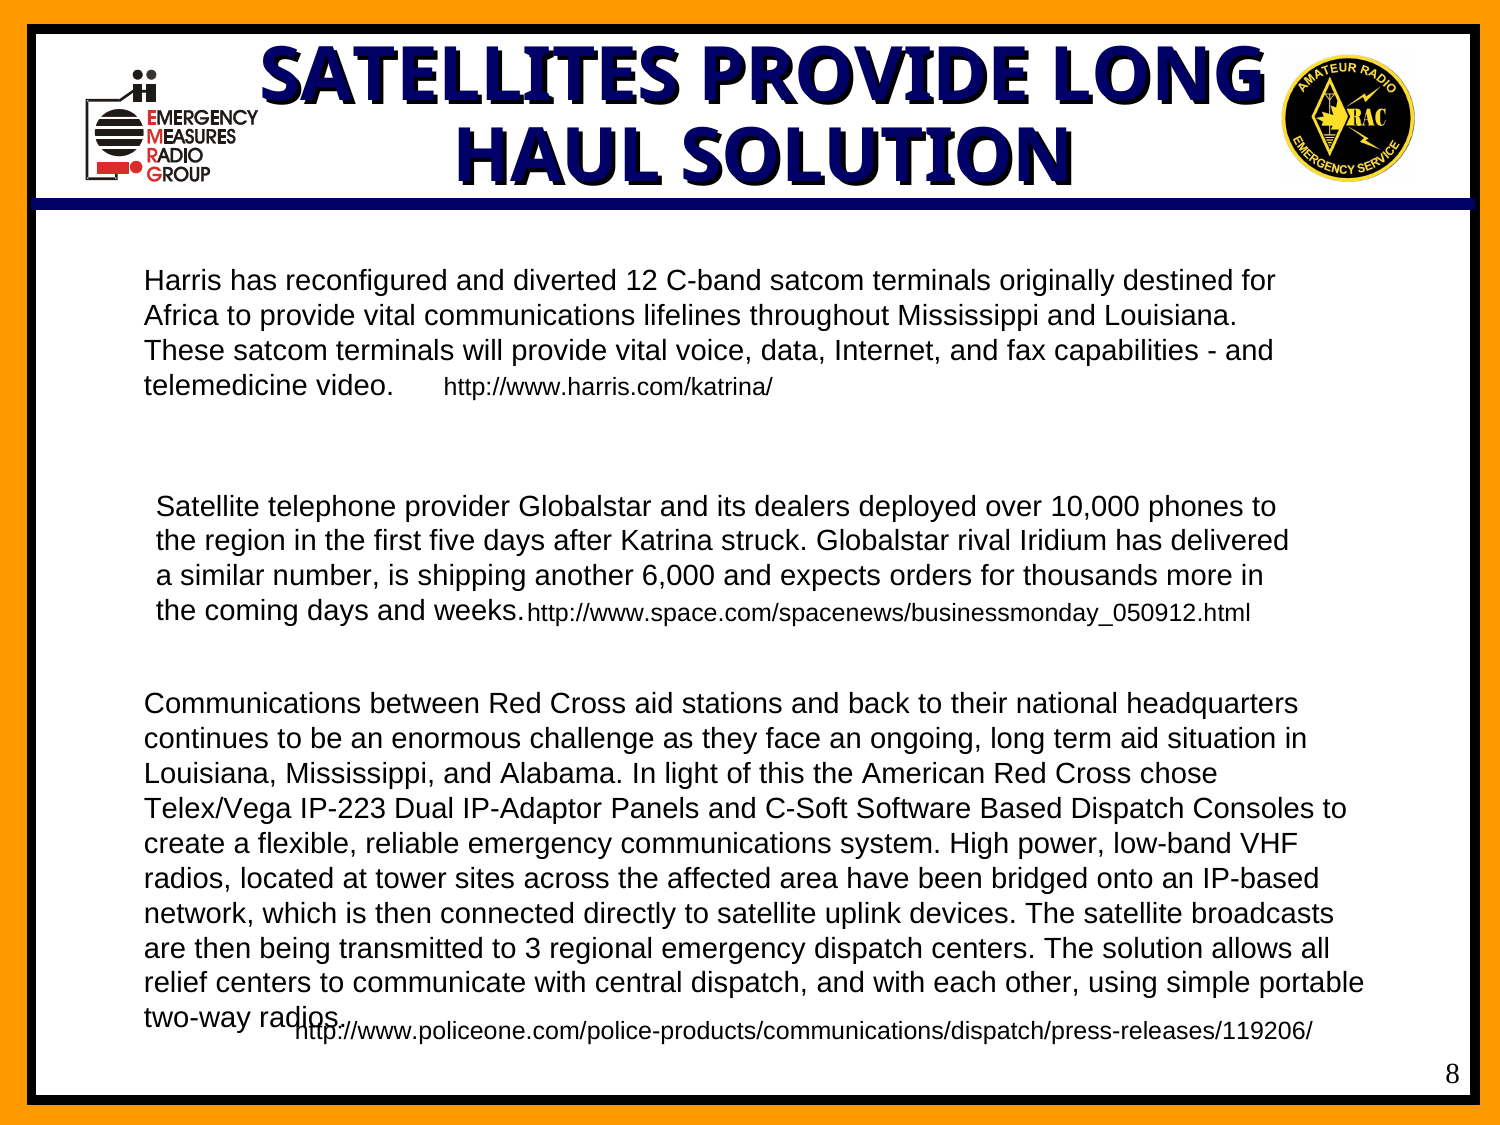

SATELLITES PROVIDE LONG HAUL SOLUTION
Harris has reconfigured and diverted 12 C-band satcom terminals originally destined for Africa to provide vital communications lifelines throughout Mississippi and Louisiana. These satcom terminals will provide vital voice, data, Internet, and fax capabilities - and telemedicine video.
http://www.harris.com/katrina/
Satellite telephone provider Globalstar and its dealers deployed over 10,000 phones to the region in the first five days after Katrina struck. Globalstar rival Iridium has delivered a similar number, is shipping another 6,000 and expects orders for thousands more in the coming days and weeks.
http://www.space.com/spacenews/businessmonday_050912.html
Communications between Red Cross aid stations and back to their national headquarters continues to be an enormous challenge as they face an ongoing, long term aid situation in Louisiana, Mississippi, and Alabama. In light of this the American Red Cross chose Telex/Vega IP-223 Dual IP-Adaptor Panels and C-Soft Software Based Dispatch Consoles to create a flexible, reliable emergency communications system. High power, low-band VHF radios, located at tower sites across the affected area have been bridged onto an IP-based network, which is then connected directly to satellite uplink devices. The satellite broadcasts are then being transmitted to 3 regional emergency dispatch centers. The solution allows all relief centers to communicate with central dispatch, and with each other, using simple portable two-way radios.
http://www.policeone.com/police-products/communications/dispatch/press-releases/119206/
8